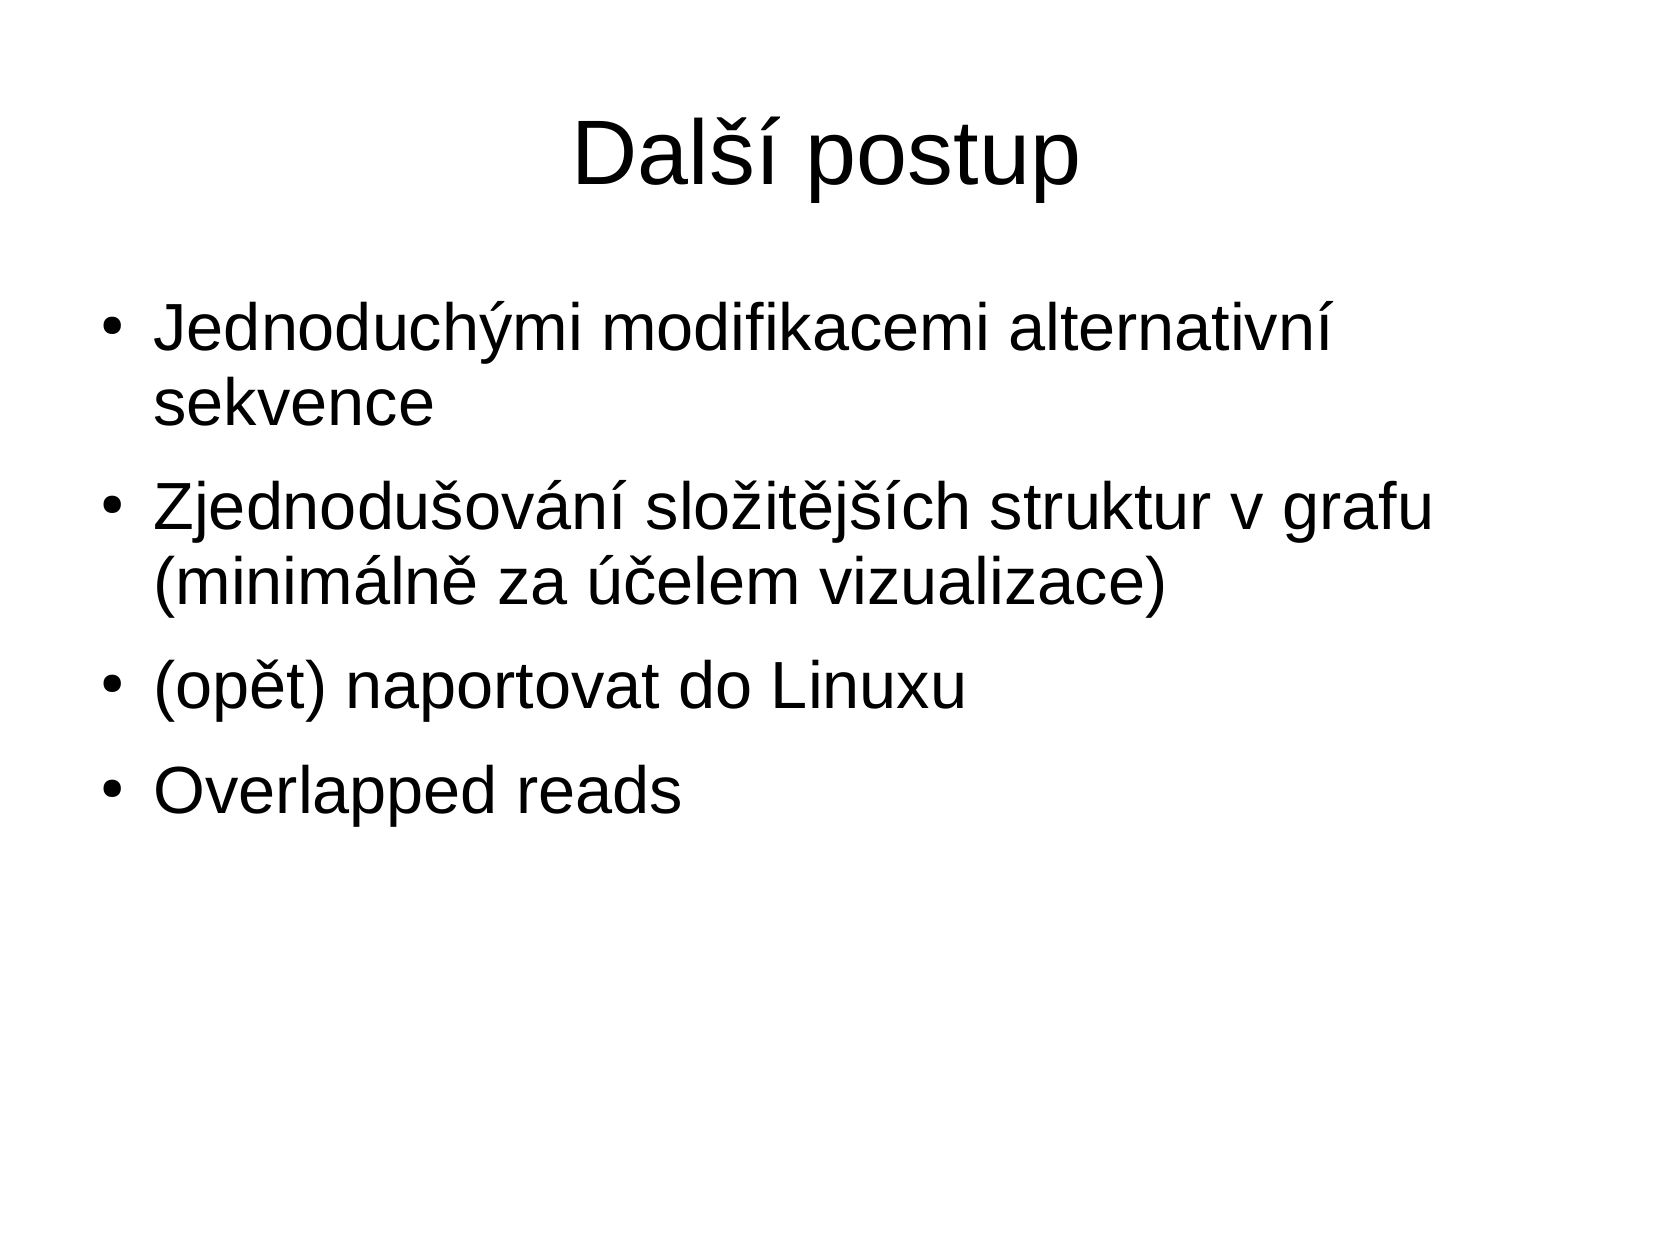

# Další postup
Jednoduchými modifikacemi alternativní sekvence
Zjednodušování složitějších struktur v grafu (minimálně za účelem vizualizace)
(opět) naportovat do Linuxu
Overlapped reads